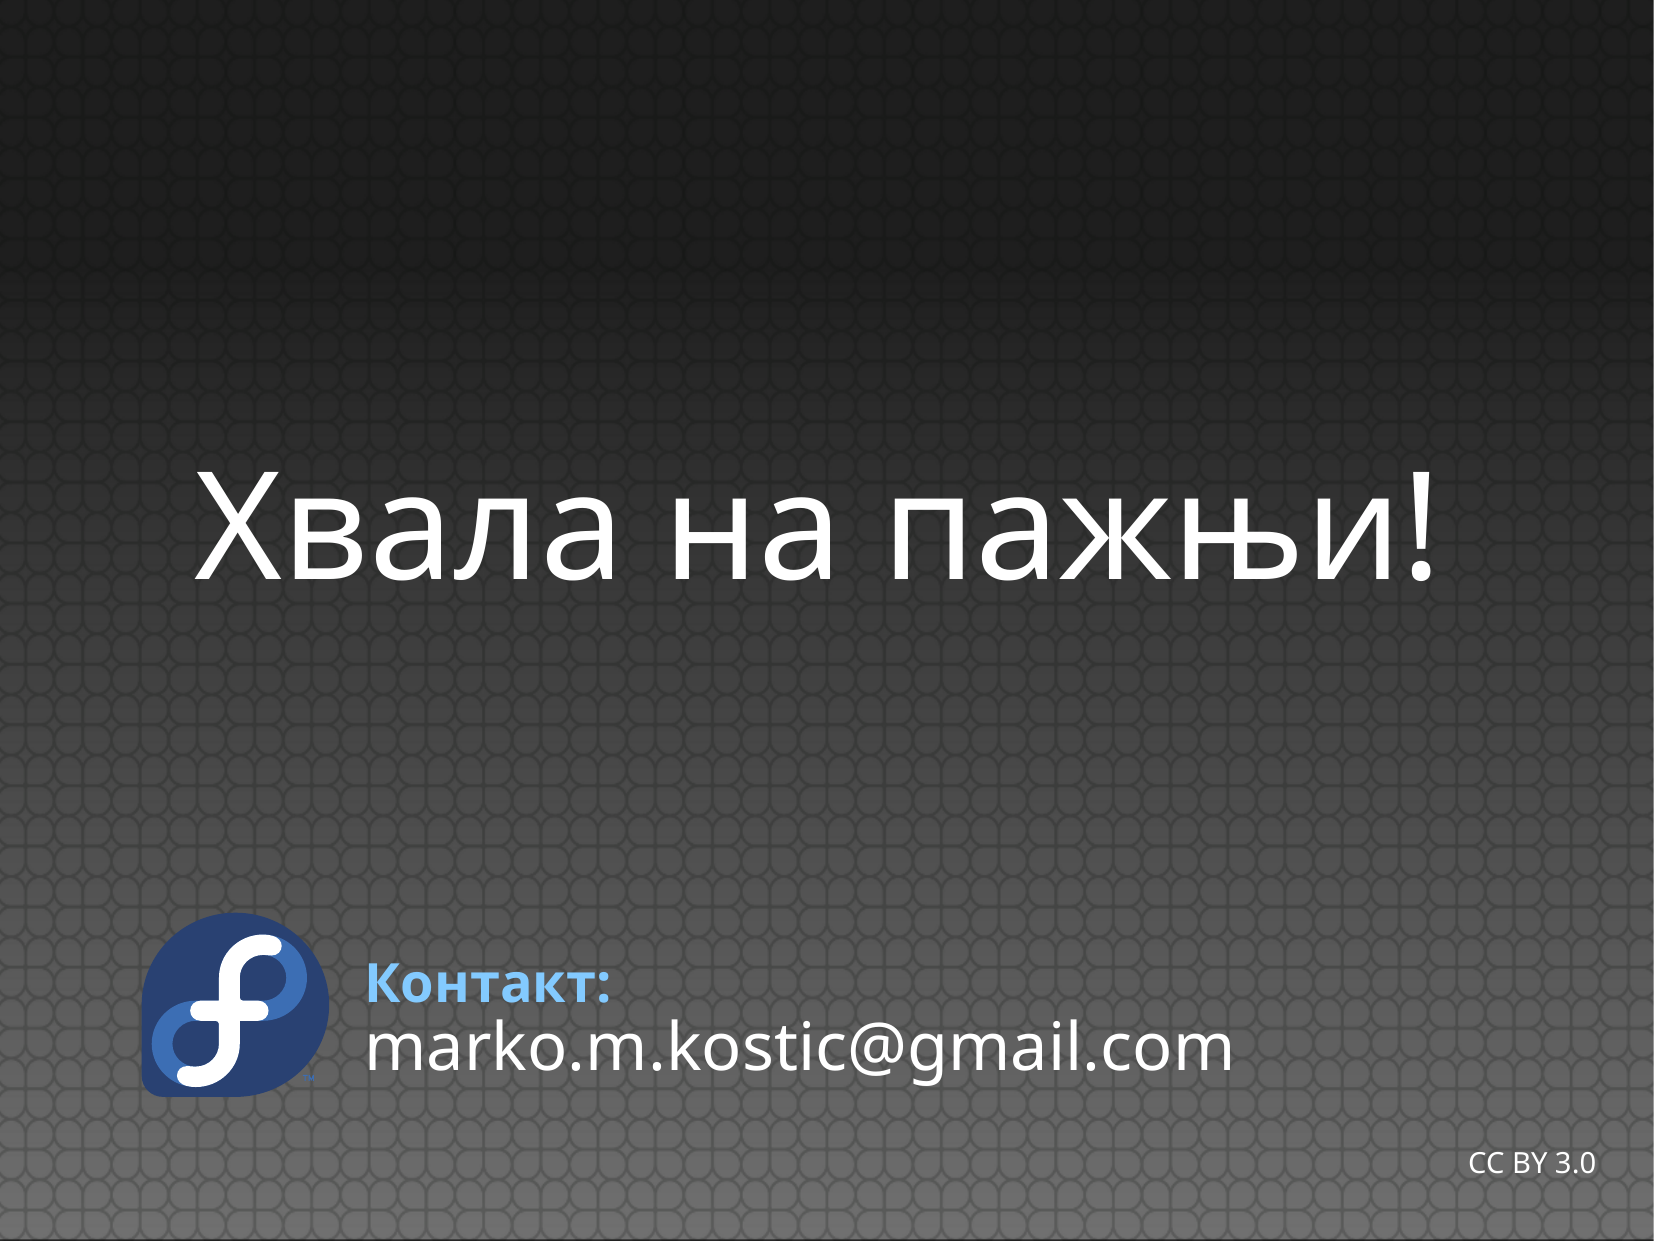

# Хвала на пажњи!
Контакт:
marko.m.kostic@gmail.com
CC BY 3.0